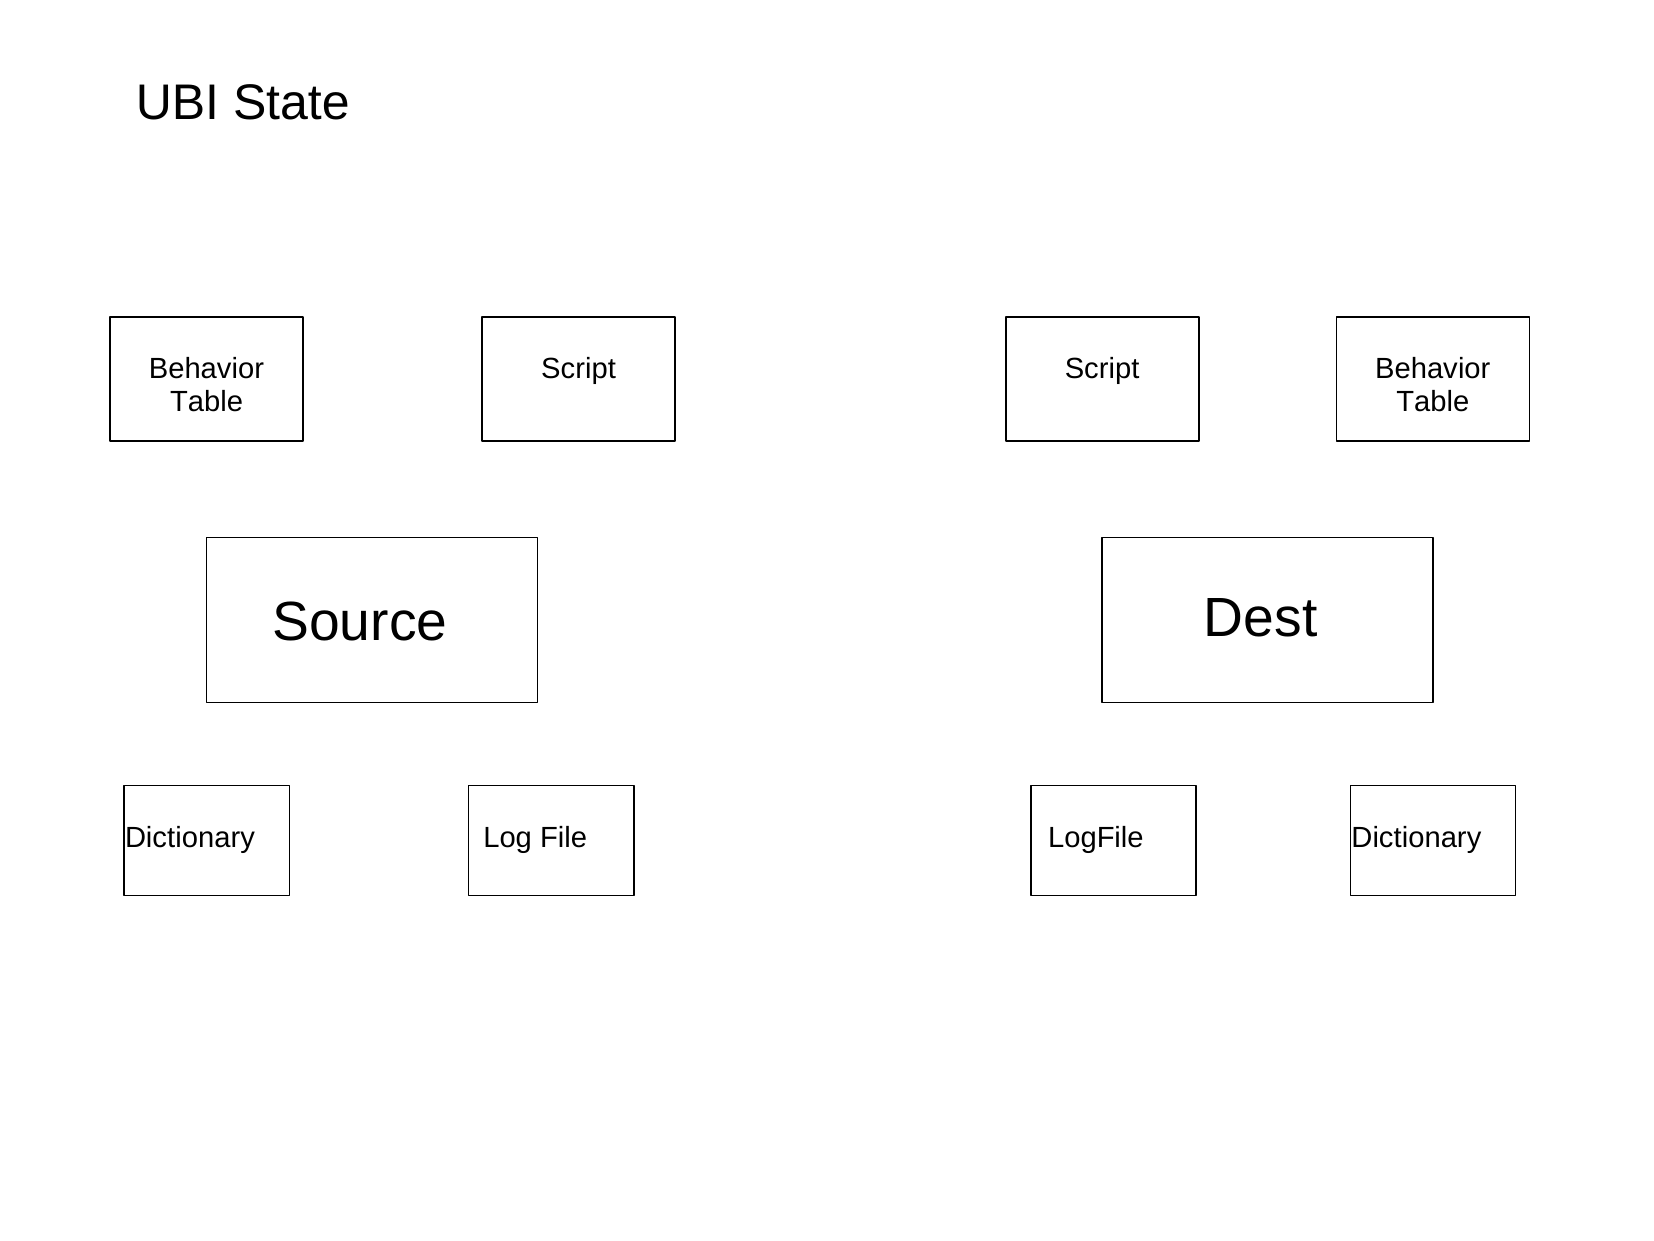

#
UBI State
Behavior Table
Script
Script
Behavior Table
Dest
Source
Dictionary
Log File
LogFile
Dictionary